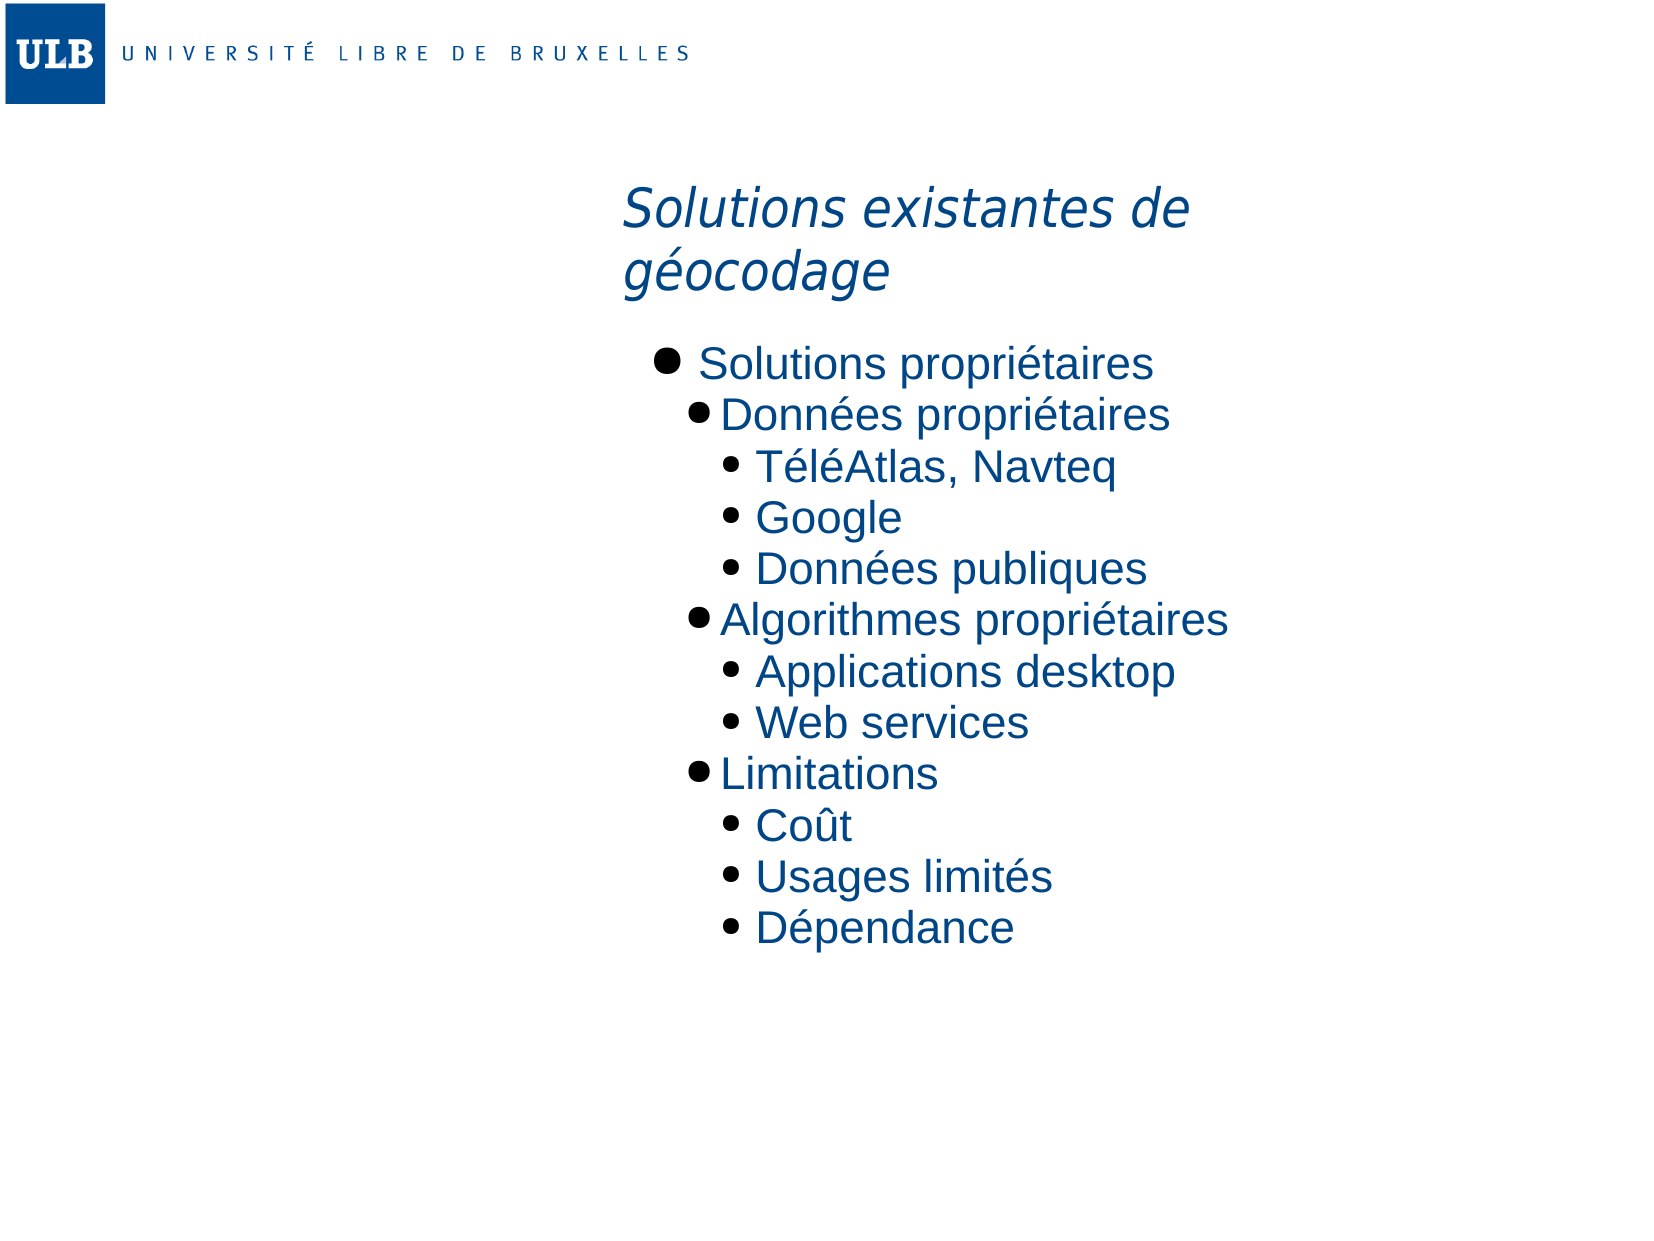

Solutions existantes de géocodage
 Solutions propriétaires
Données propriétaires
TéléAtlas, Navteq
Google
Données publiques
Algorithmes propriétaires
Applications desktop
Web services
Limitations
Coût
Usages limités
Dépendance